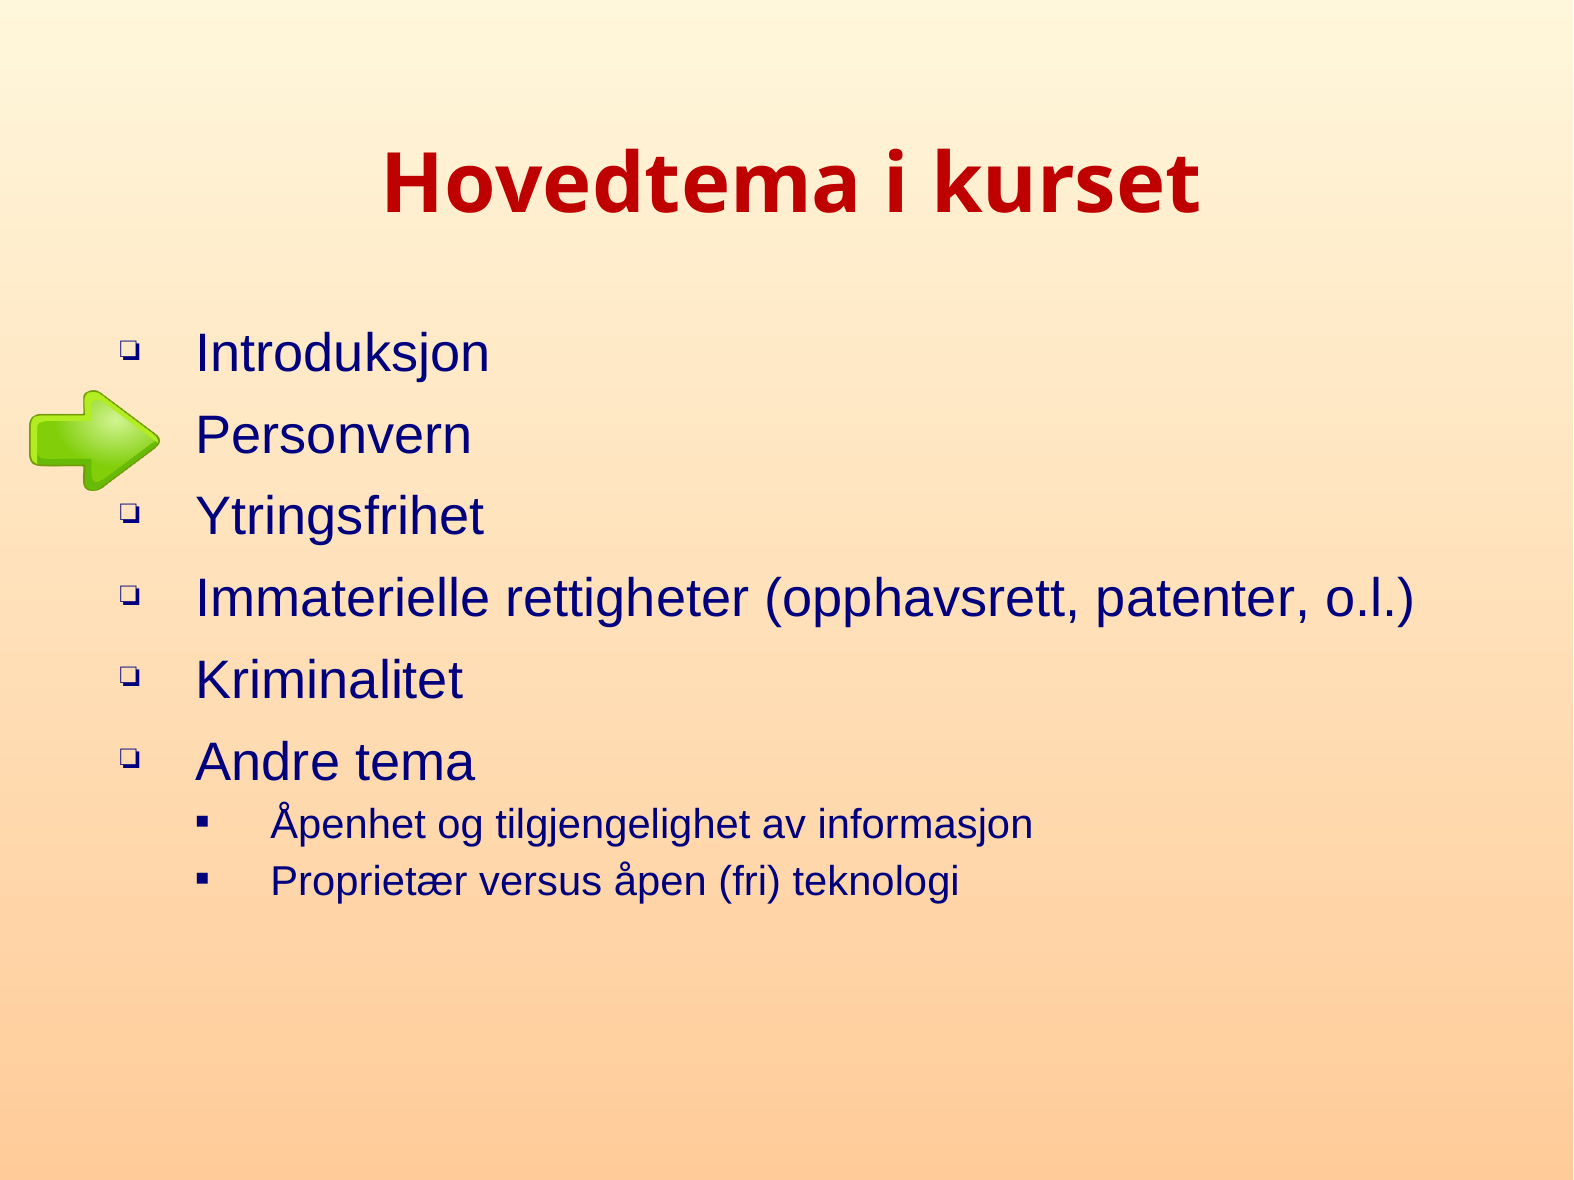

# Hovedtema i kurset
Introduksjon
Personvern
Ytringsfrihet
Immaterielle rettigheter (opphavsrett, patenter, o.l.)
Kriminalitet
Andre tema
Åpenhet og tilgjengelighet av informasjon
Proprietær versus åpen (fri) teknologi